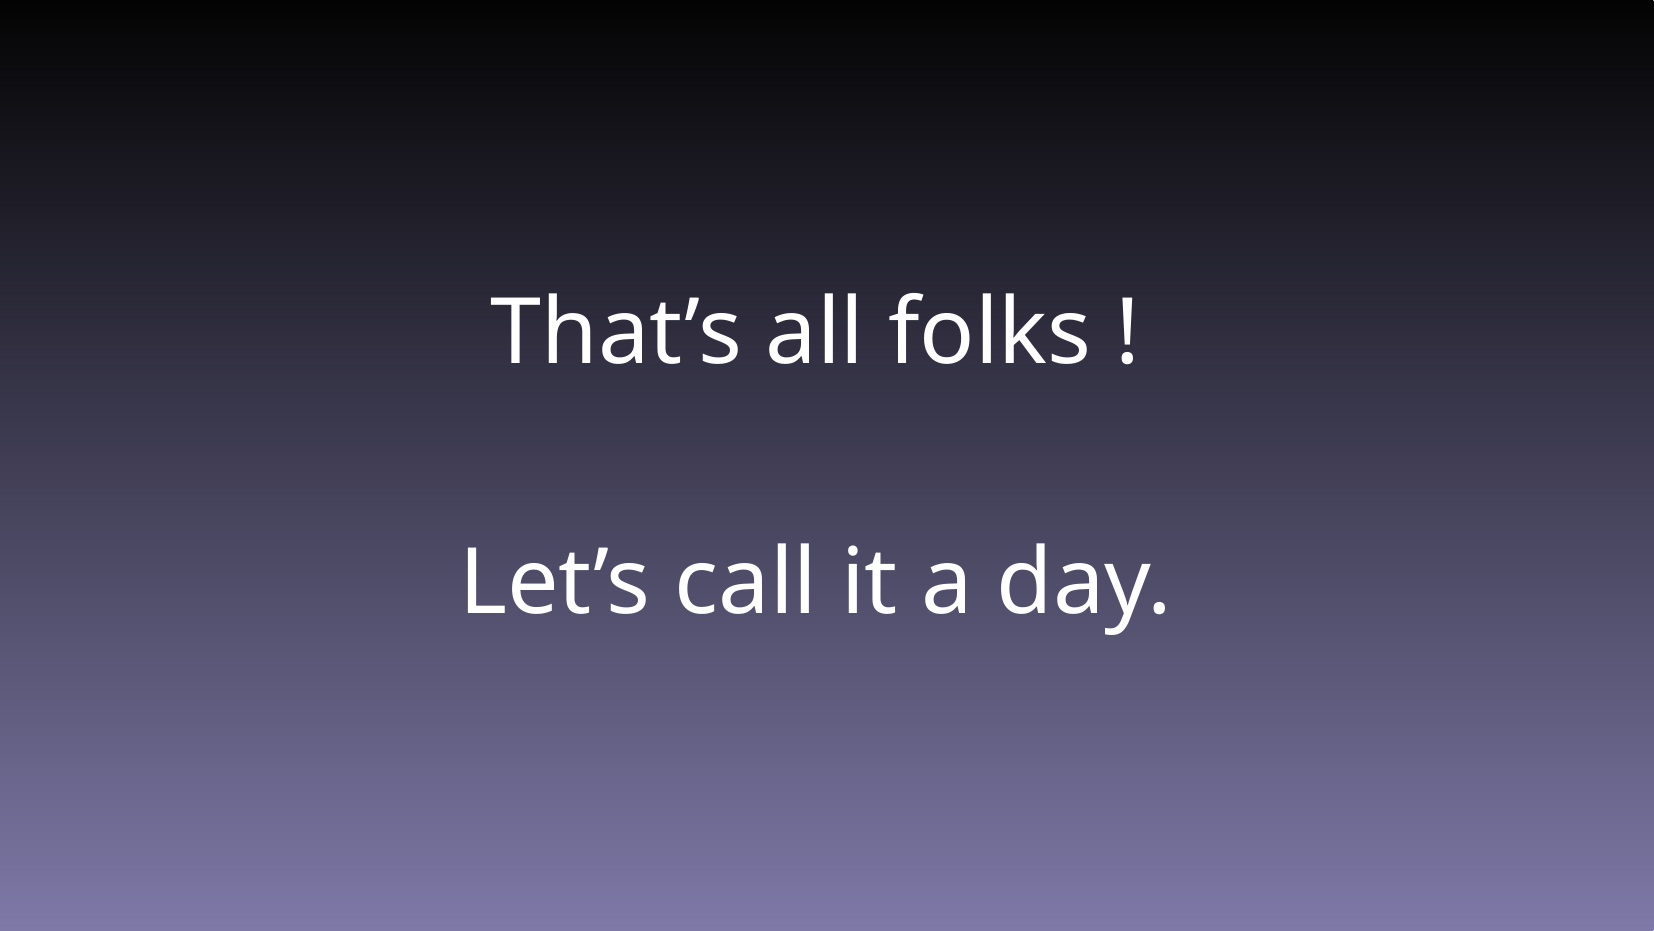

# That’s all folks ! Let’s call it a day.